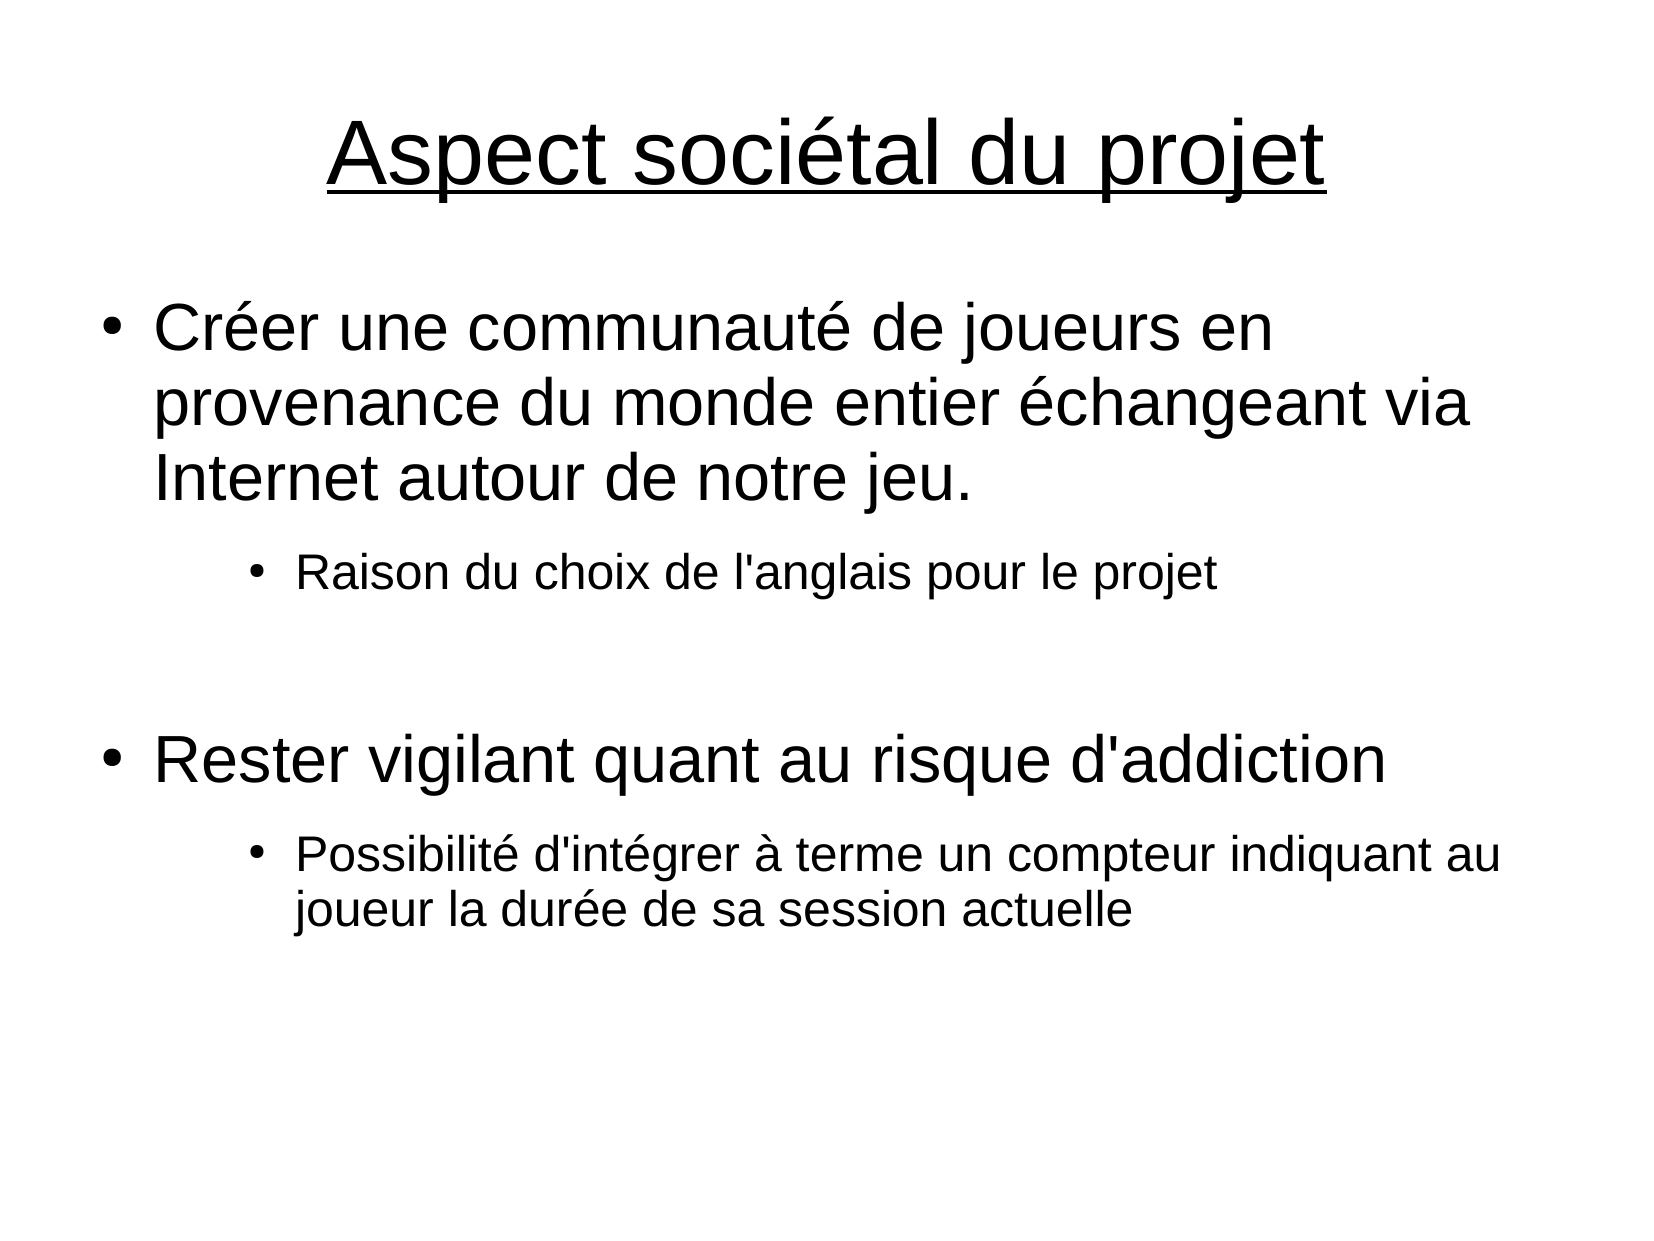

# Aspect sociétal du projet
Créer une communauté de joueurs en provenance du monde entier échangeant via Internet autour de notre jeu.
Raison du choix de l'anglais pour le projet
Rester vigilant quant au risque d'addiction
Possibilité d'intégrer à terme un compteur indiquant au joueur la durée de sa session actuelle